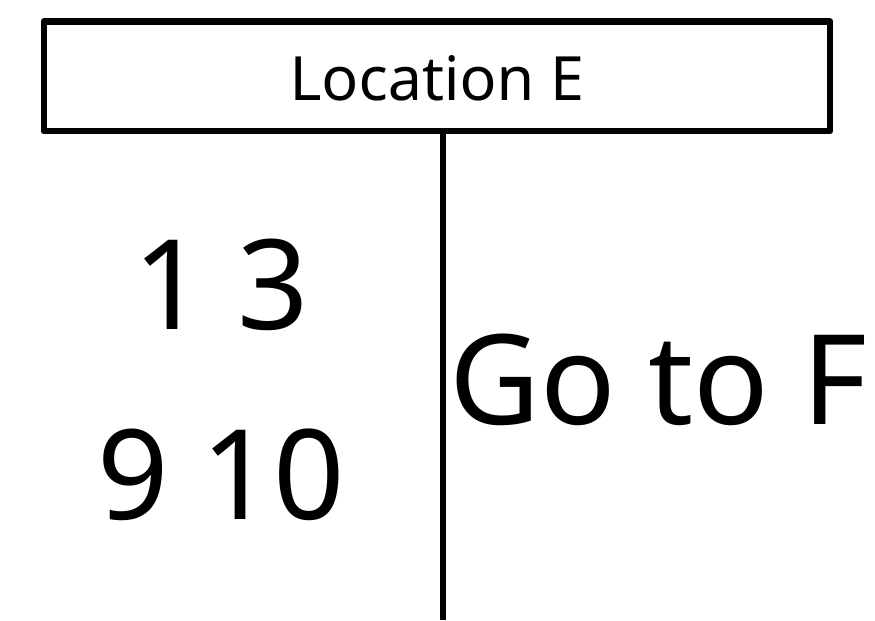

# Location E
1 3
9 10
Go to F